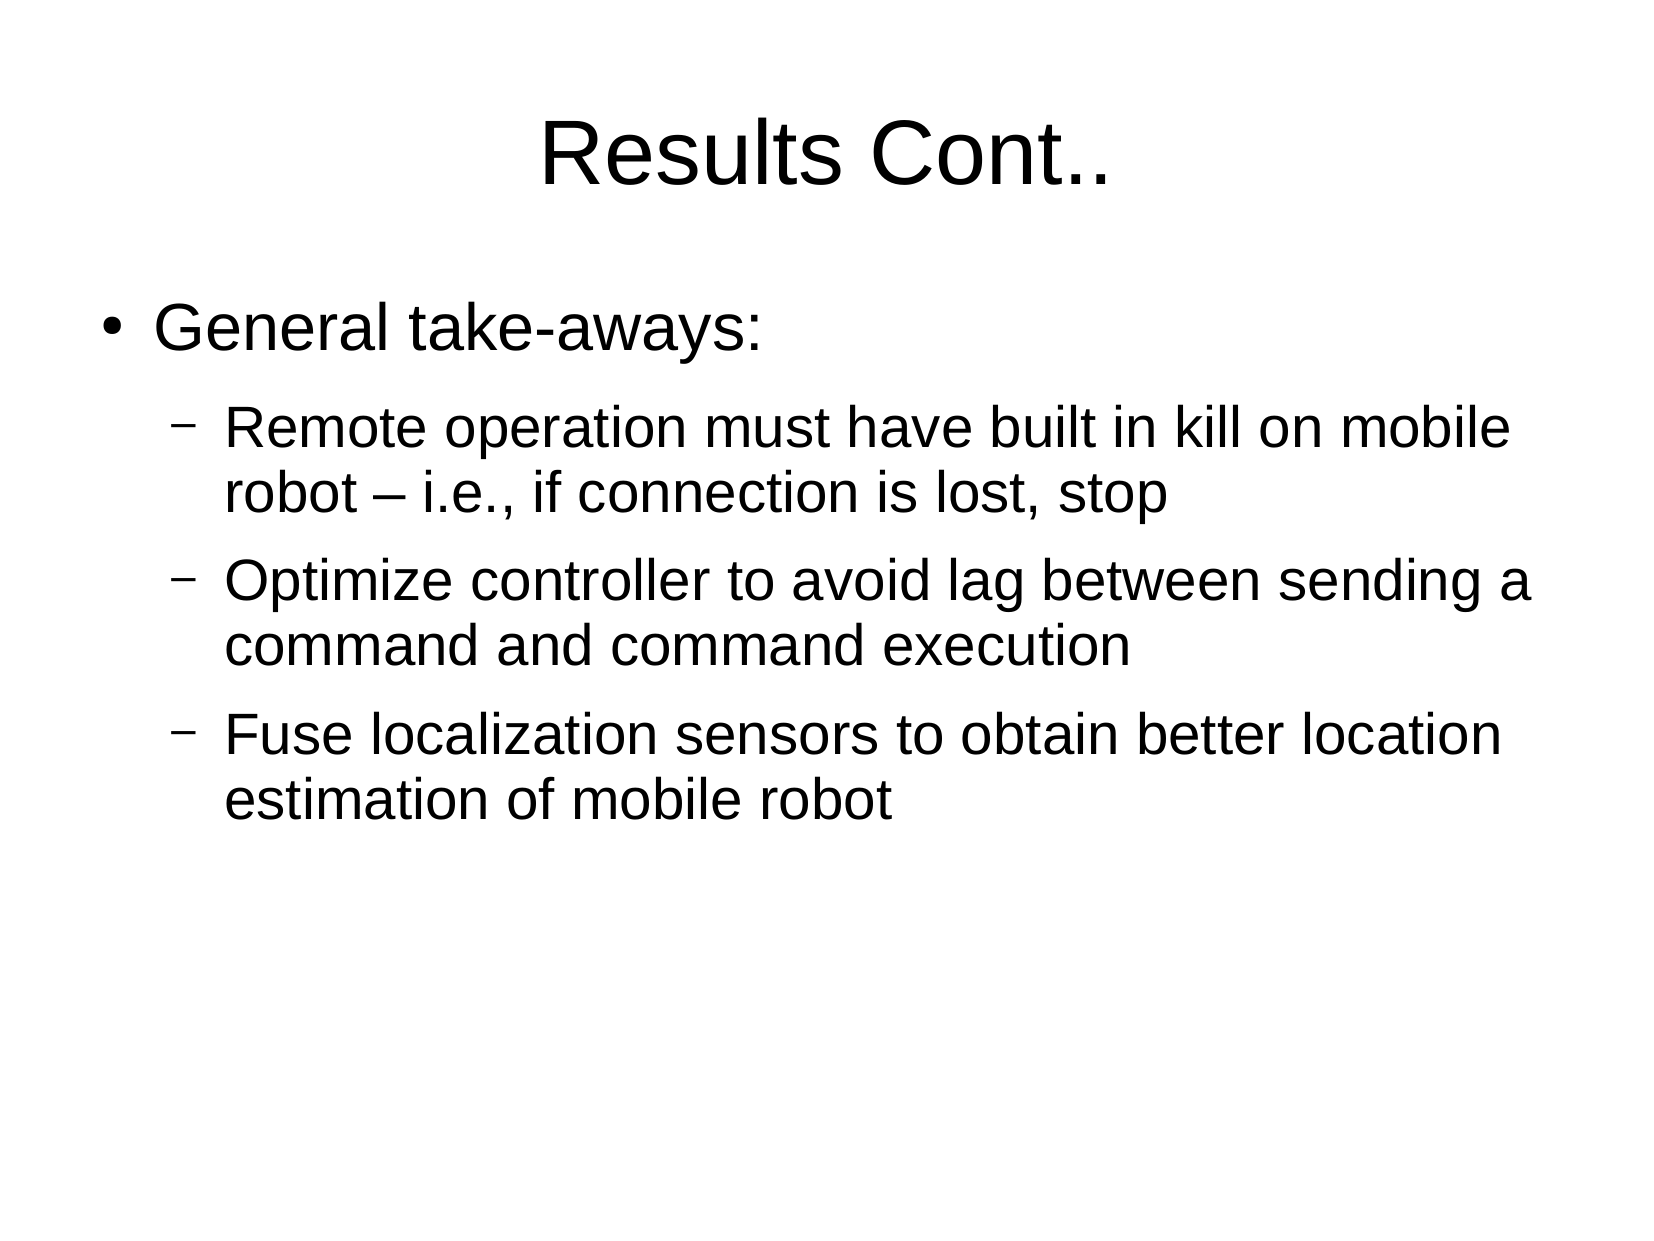

# Results Cont..
General take-aways:
Remote operation must have built in kill on mobile robot – i.e., if connection is lost, stop
Optimize controller to avoid lag between sending a command and command execution
Fuse localization sensors to obtain better location estimation of mobile robot